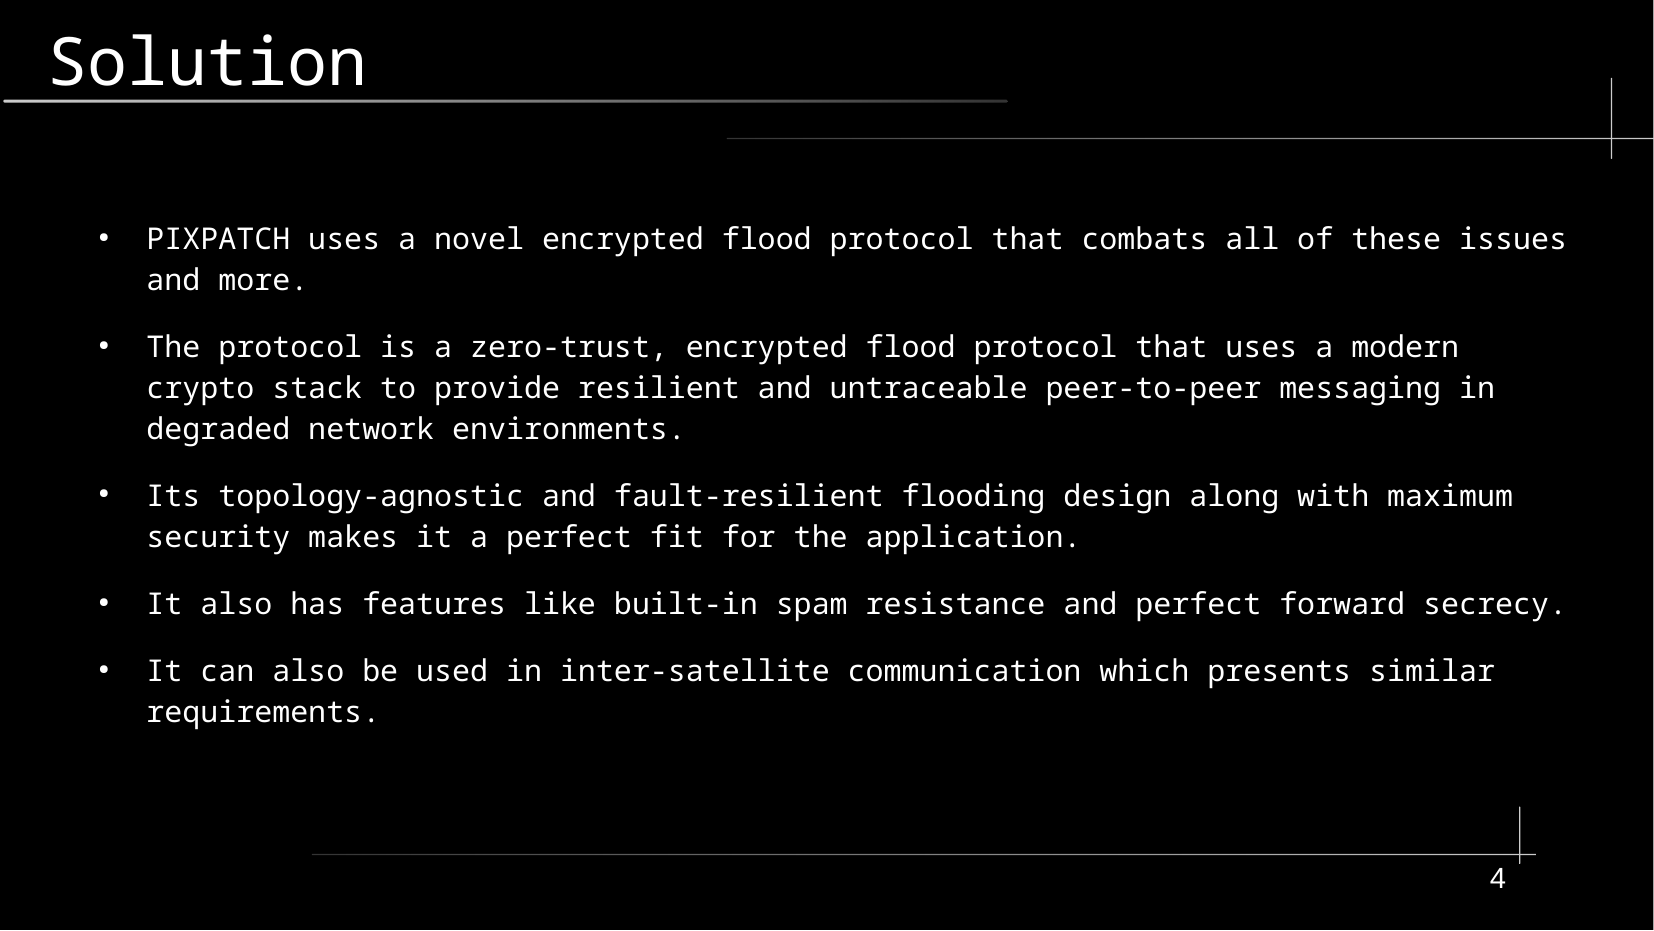

# Solution
PIXPATCH uses a novel encrypted flood protocol that combats all of these issues and more.
The protocol is a zero-trust, encrypted flood protocol that uses a modern crypto stack to provide resilient and untraceable peer-to-peer messaging in degraded network environments.
Its topology-agnostic and fault-resilient flooding design along with maximum security makes it a perfect fit for the application.
It also has features like built-in spam resistance and perfect forward secrecy.
It can also be used in inter-satellite communication which presents similar requirements.
4